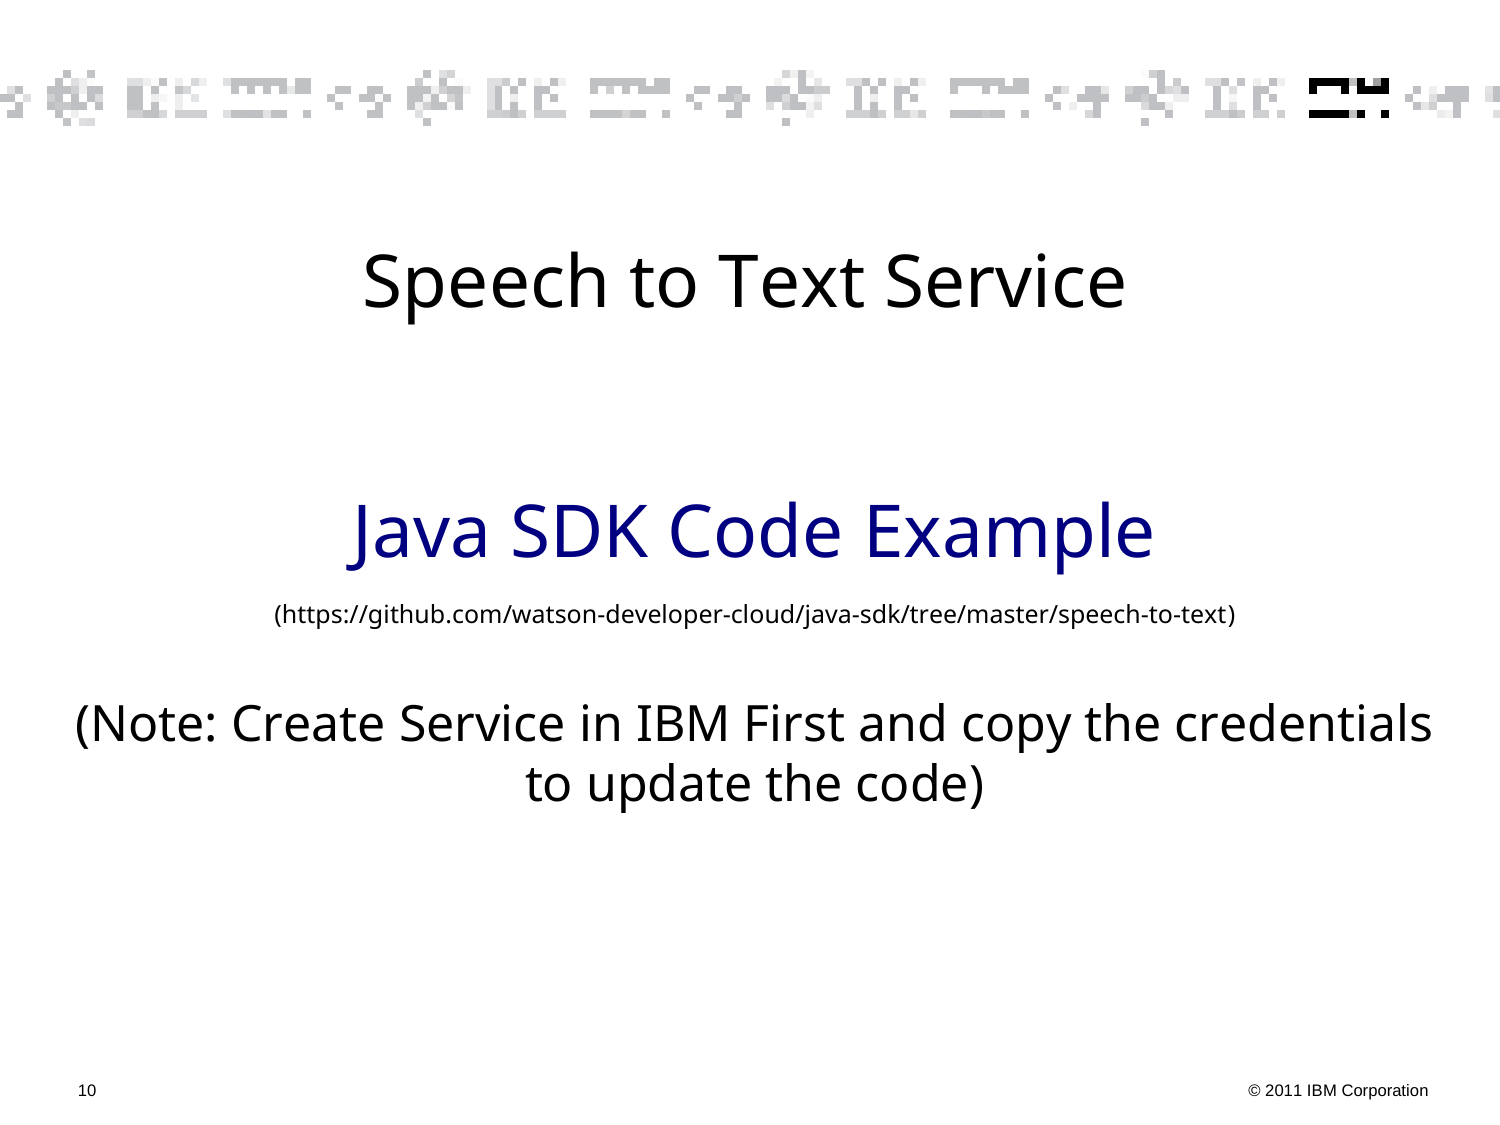

# Speech to Text Service
Java SDK Code Example
(https://github.com/watson-developer-cloud/java-sdk/tree/master/speech-to-text)
(Note: Create Service in IBM First and copy the credentials to update the code)
10